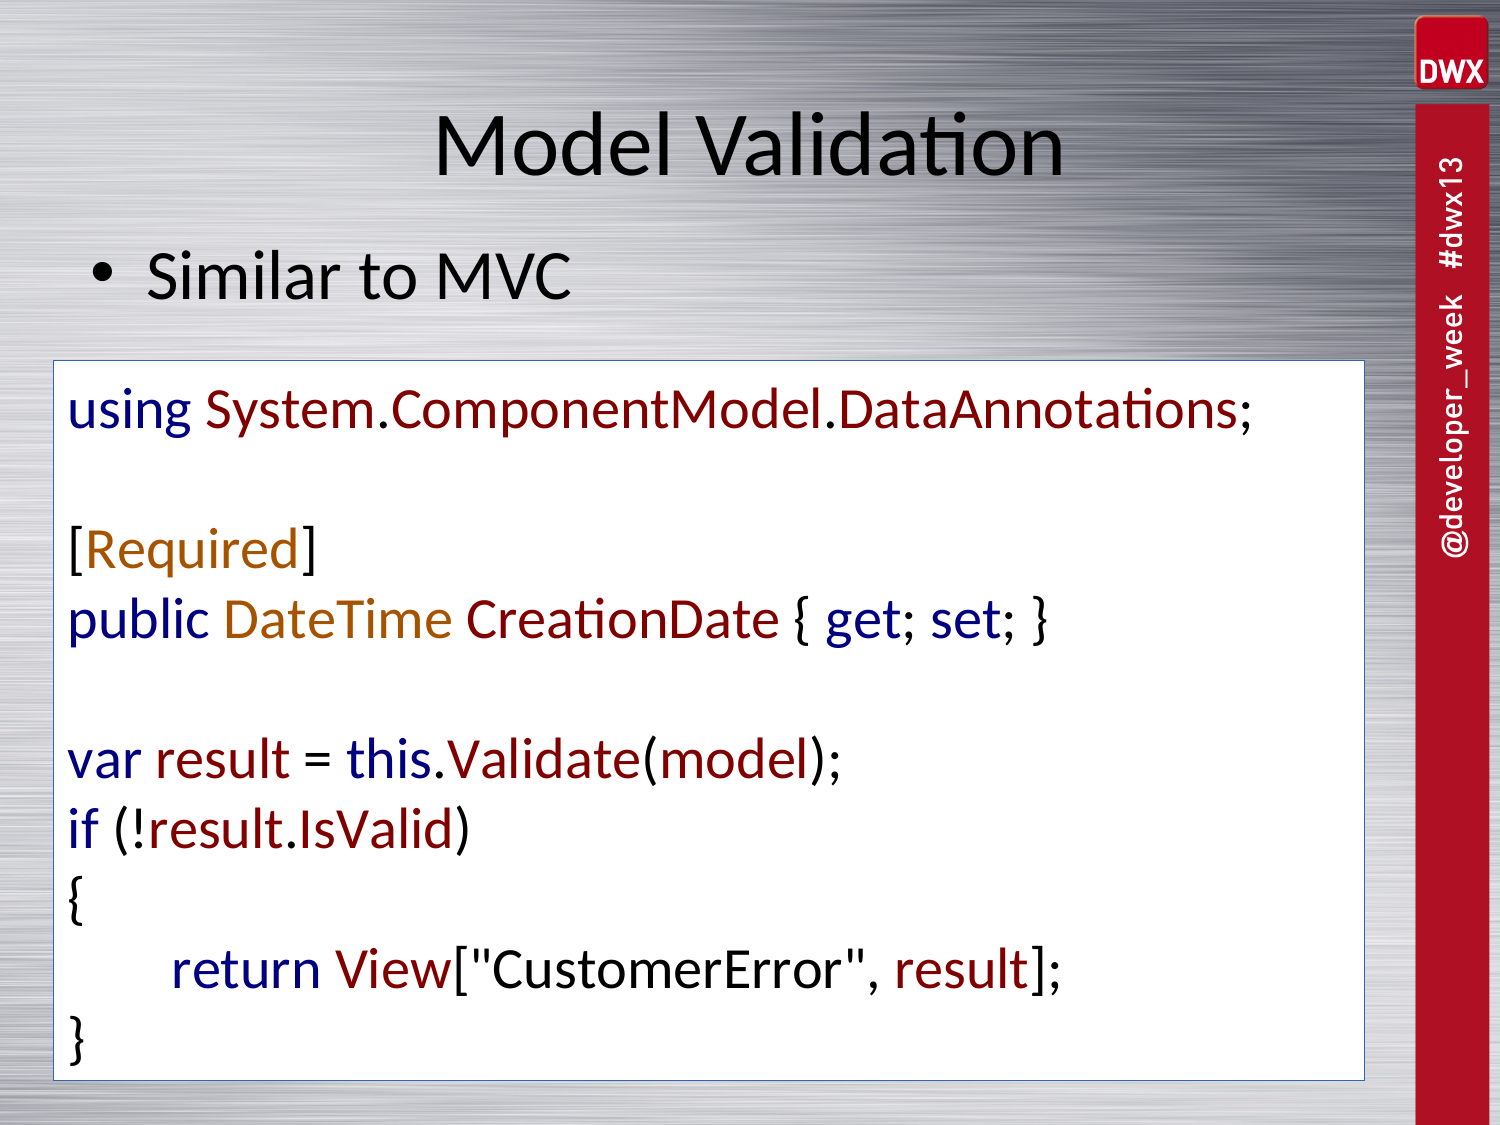

# Model Validation
Similar to MVC
using System.ComponentModel.DataAnnotations;
[Required]
public DateTime CreationDate { get; set; }
var result = this.Validate(model);
if (!result.IsValid)
{
return View["CustomerError", result];
}